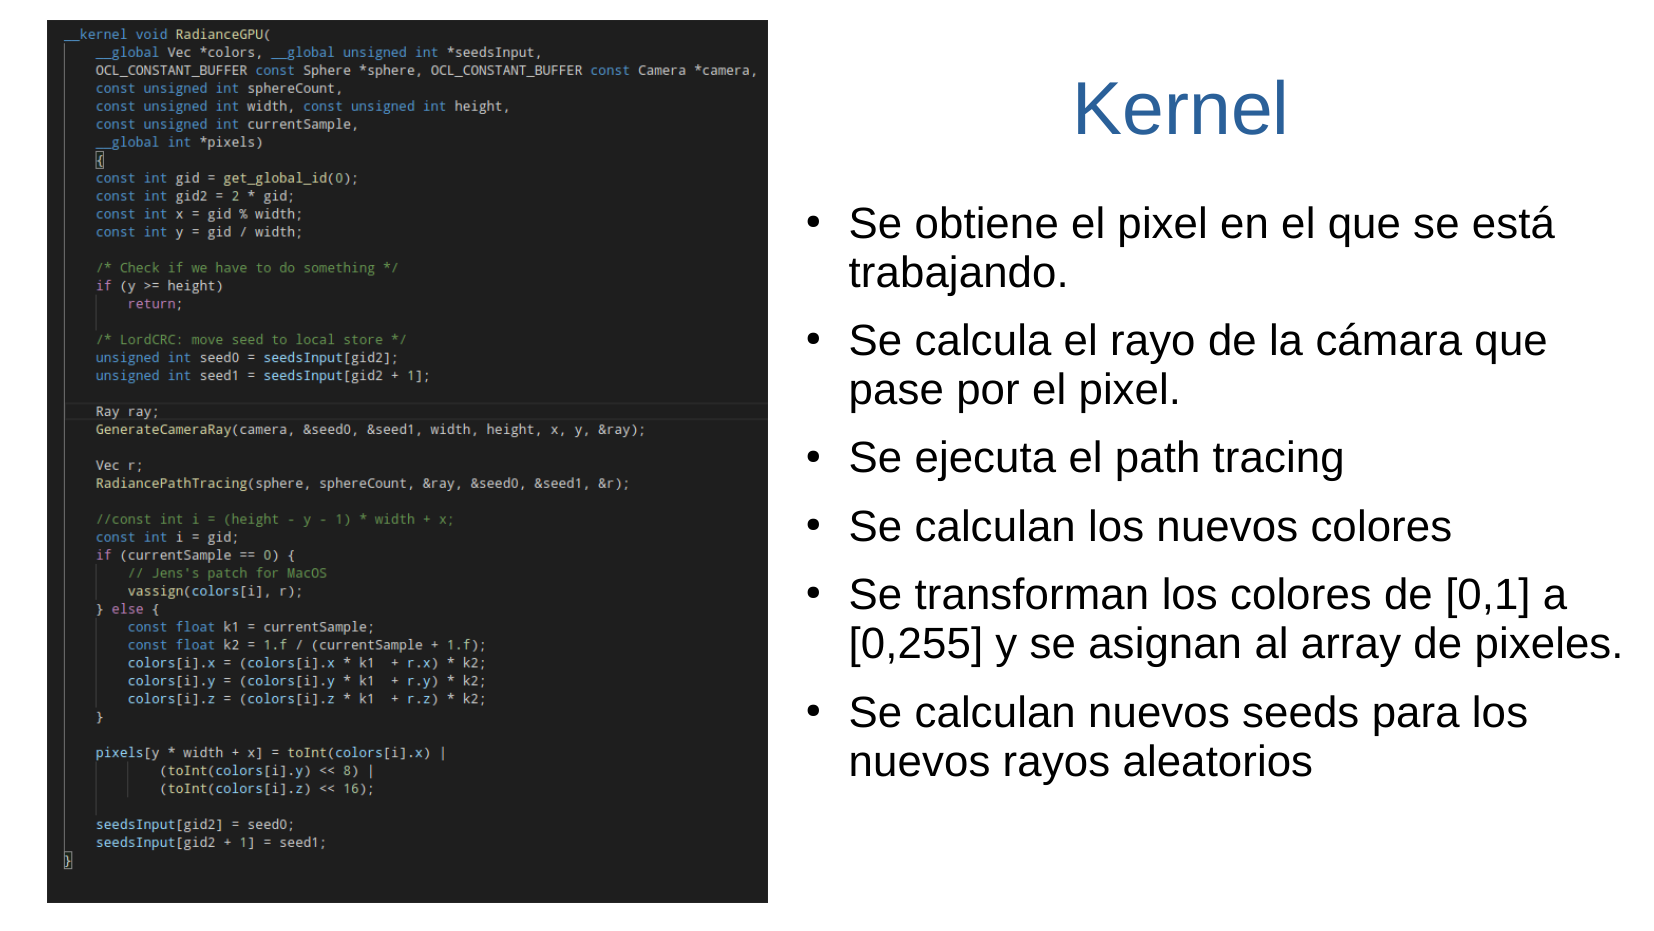

Kernel
# Se obtiene el pixel en el que se está trabajando.
Se calcula el rayo de la cámara que pase por el pixel.
Se ejecuta el path tracing
Se calculan los nuevos colores
Se transforman los colores de [0,1] a [0,255] y se asignan al array de pixeles.
Se calculan nuevos seeds para los nuevos rayos aleatorios